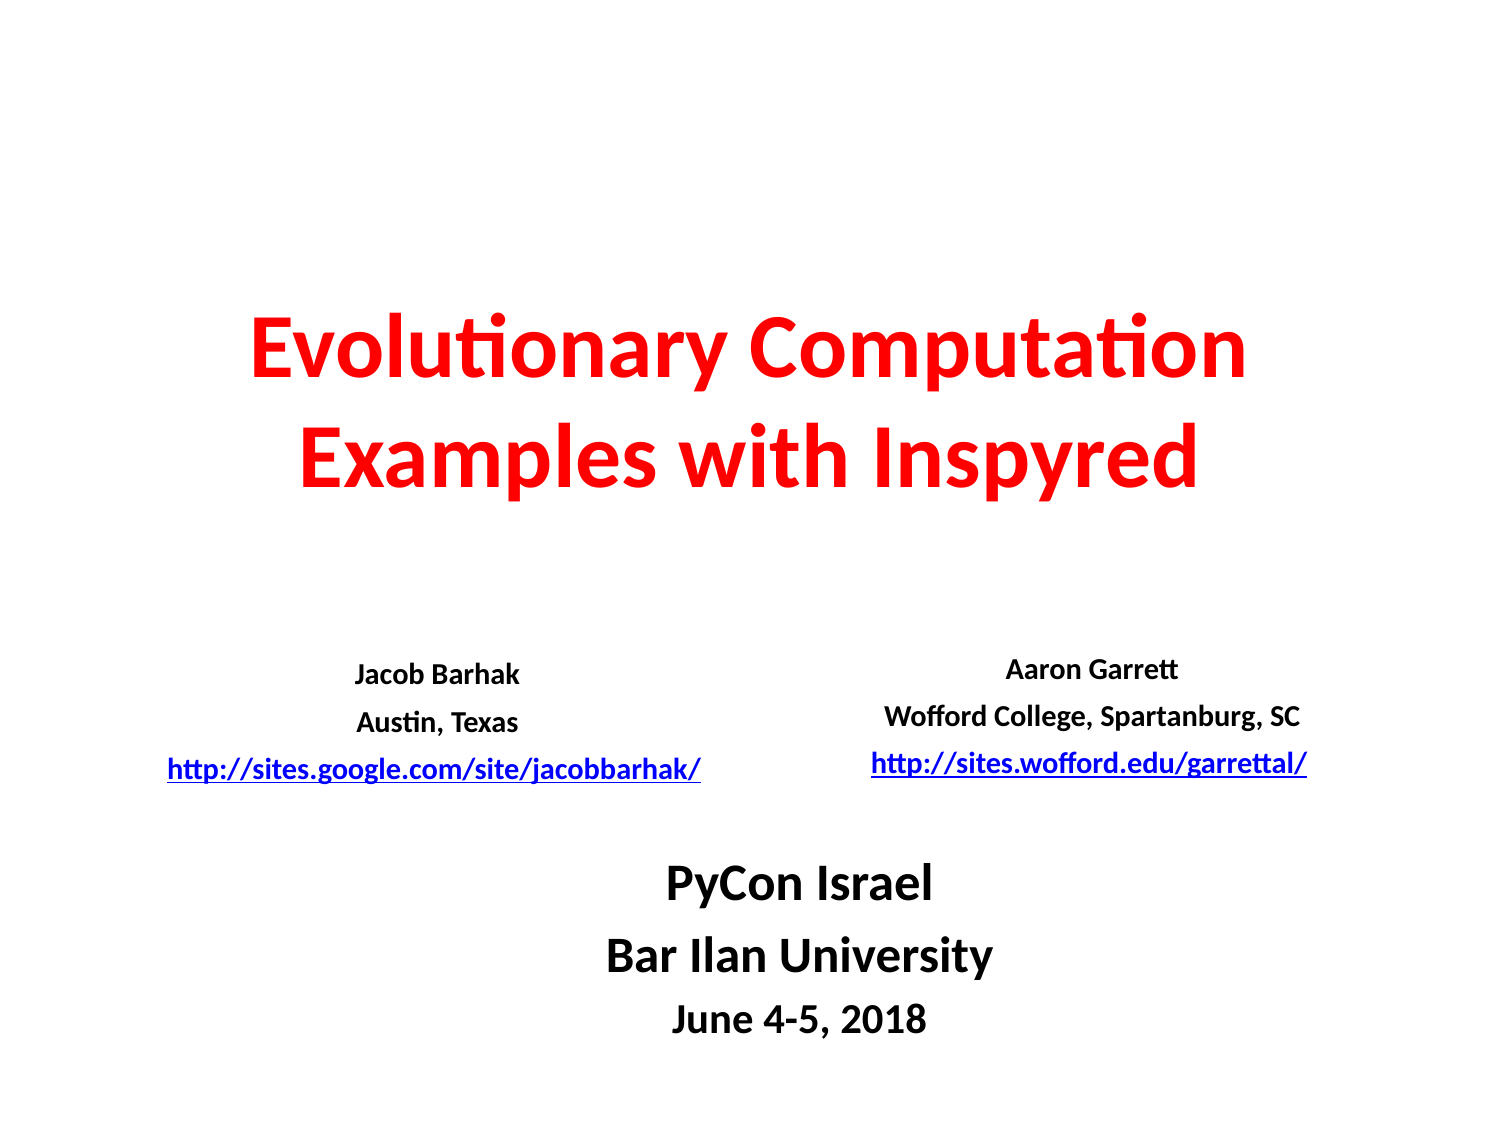

Evolutionary Computation Examples with Inspyred
Aaron Garrett
Wofford College, Spartanburg, SC
http://sites.wofford.edu/garrettal/
Jacob Barhak
Austin, Texas
http://sites.google.com/site/jacobbarhak/
PyCon Israel
Bar Ilan University
June 4-5, 2018